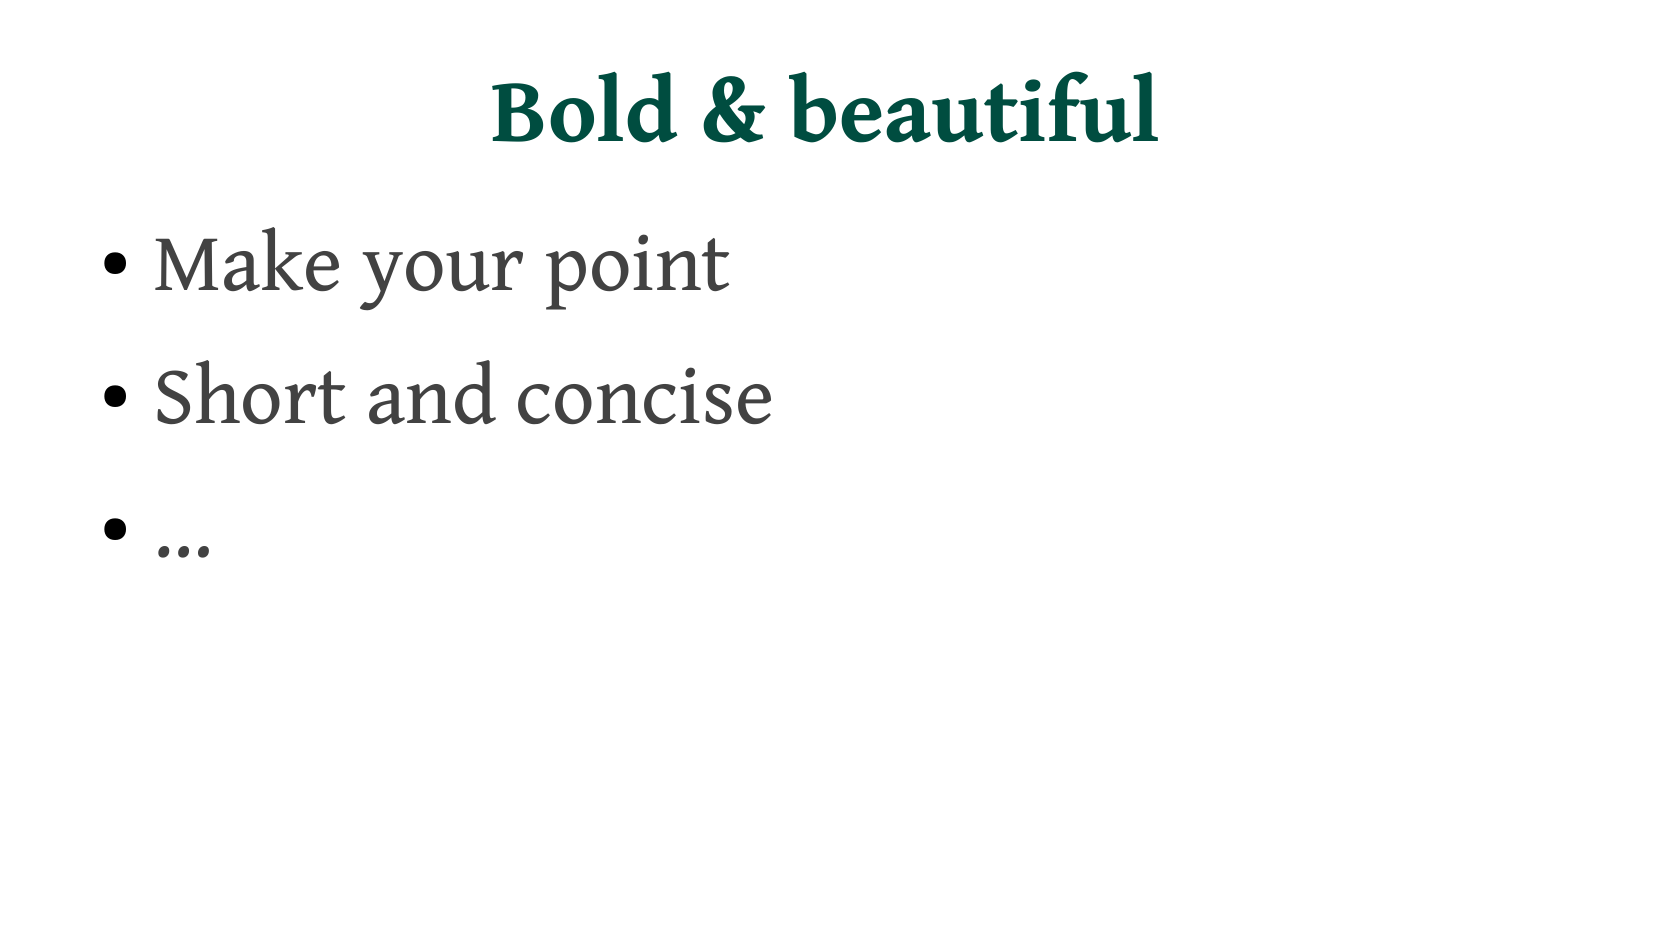

# Bold & beautiful
Make your point
Short and concise
…